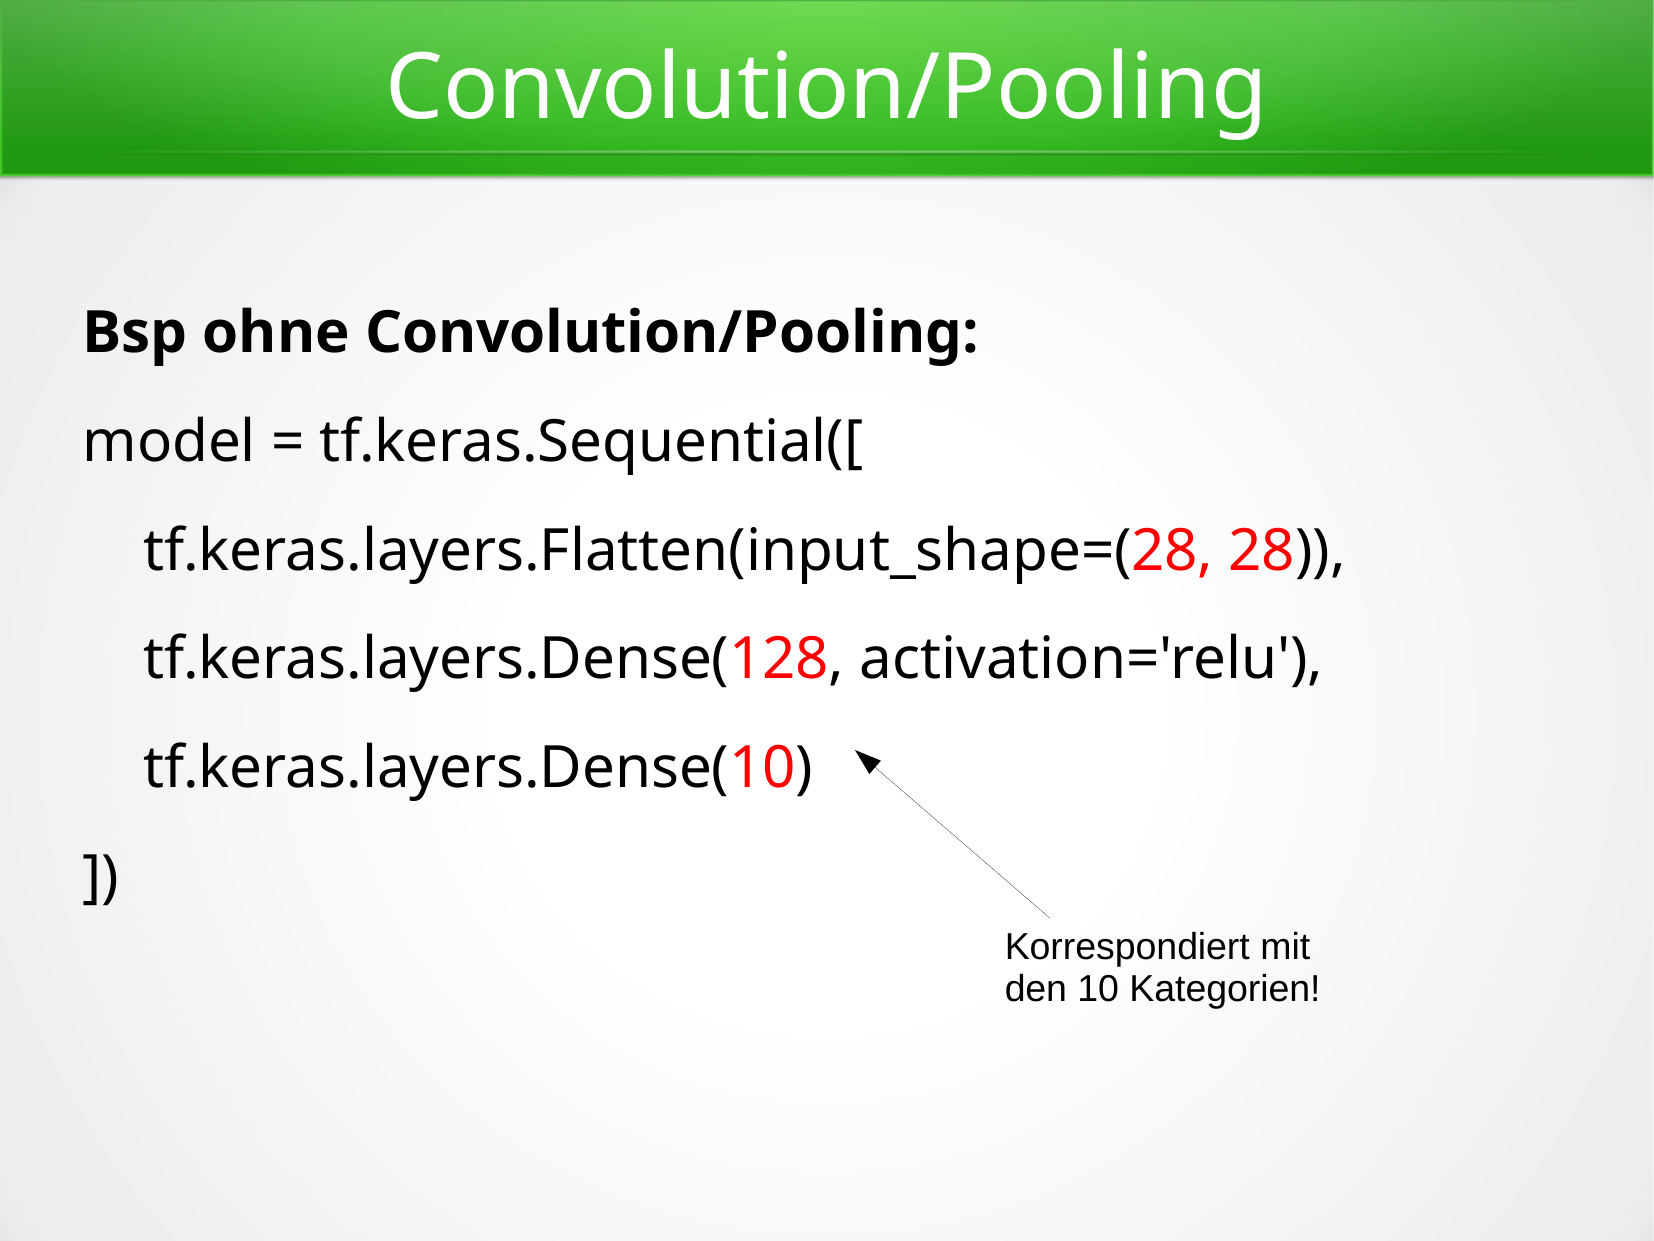

# Convolution/Pooling
Bsp ohne Convolution/Pooling:
model = tf.keras.Sequential([
 tf.keras.layers.Flatten(input_shape=(28, 28)),
 tf.keras.layers.Dense(128, activation='relu'),
 tf.keras.layers.Dense(10)
])
Korrespondiert mit
den 10 Kategorien!